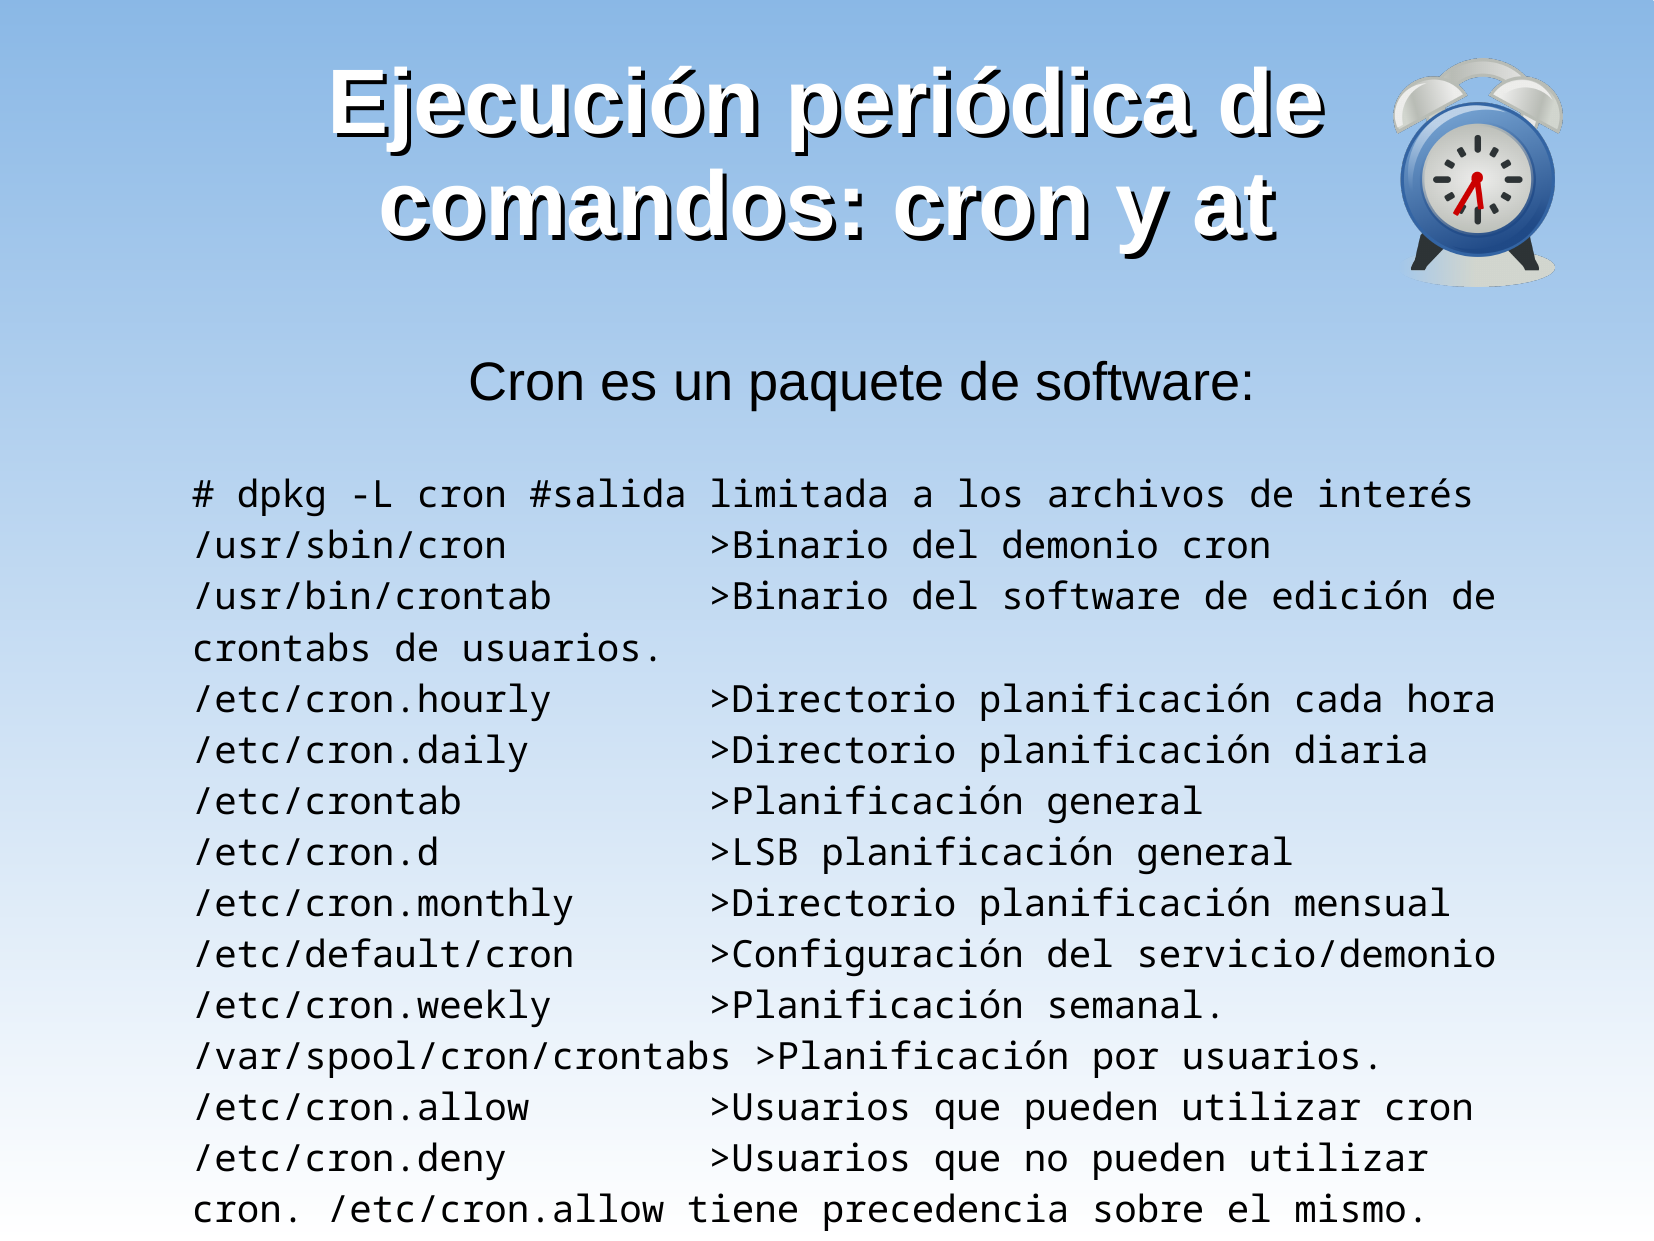

# Ejecución periódica de comandos: cron y at
Cron es un paquete de software:
# dpkg -L cron #salida limitada a los archivos de interés
/usr/sbin/cron			>Binario del demonio cron
/usr/bin/crontab			>Binario del software de edición de crontabs de usuarios.
/etc/cron.hourly			>Directorio planificación cada hora
/etc/cron.daily			>Directorio planificación diaria
/etc/crontab				>Planificación general
/etc/cron.d				>LSB planificación general
/etc/cron.monthly		>Directorio planificación mensual
/etc/default/cron		>Configuración del servicio/demonio
/etc/cron.weekly			>Planificación semanal.
/var/spool/cron/crontabs >Planificación por usuarios.
/etc/cron.allow			>Usuarios que pueden utilizar cron
/etc/cron.deny			>Usuarios que no pueden utilizar cron. /etc/cron.allow tiene precedencia sobre el mismo.